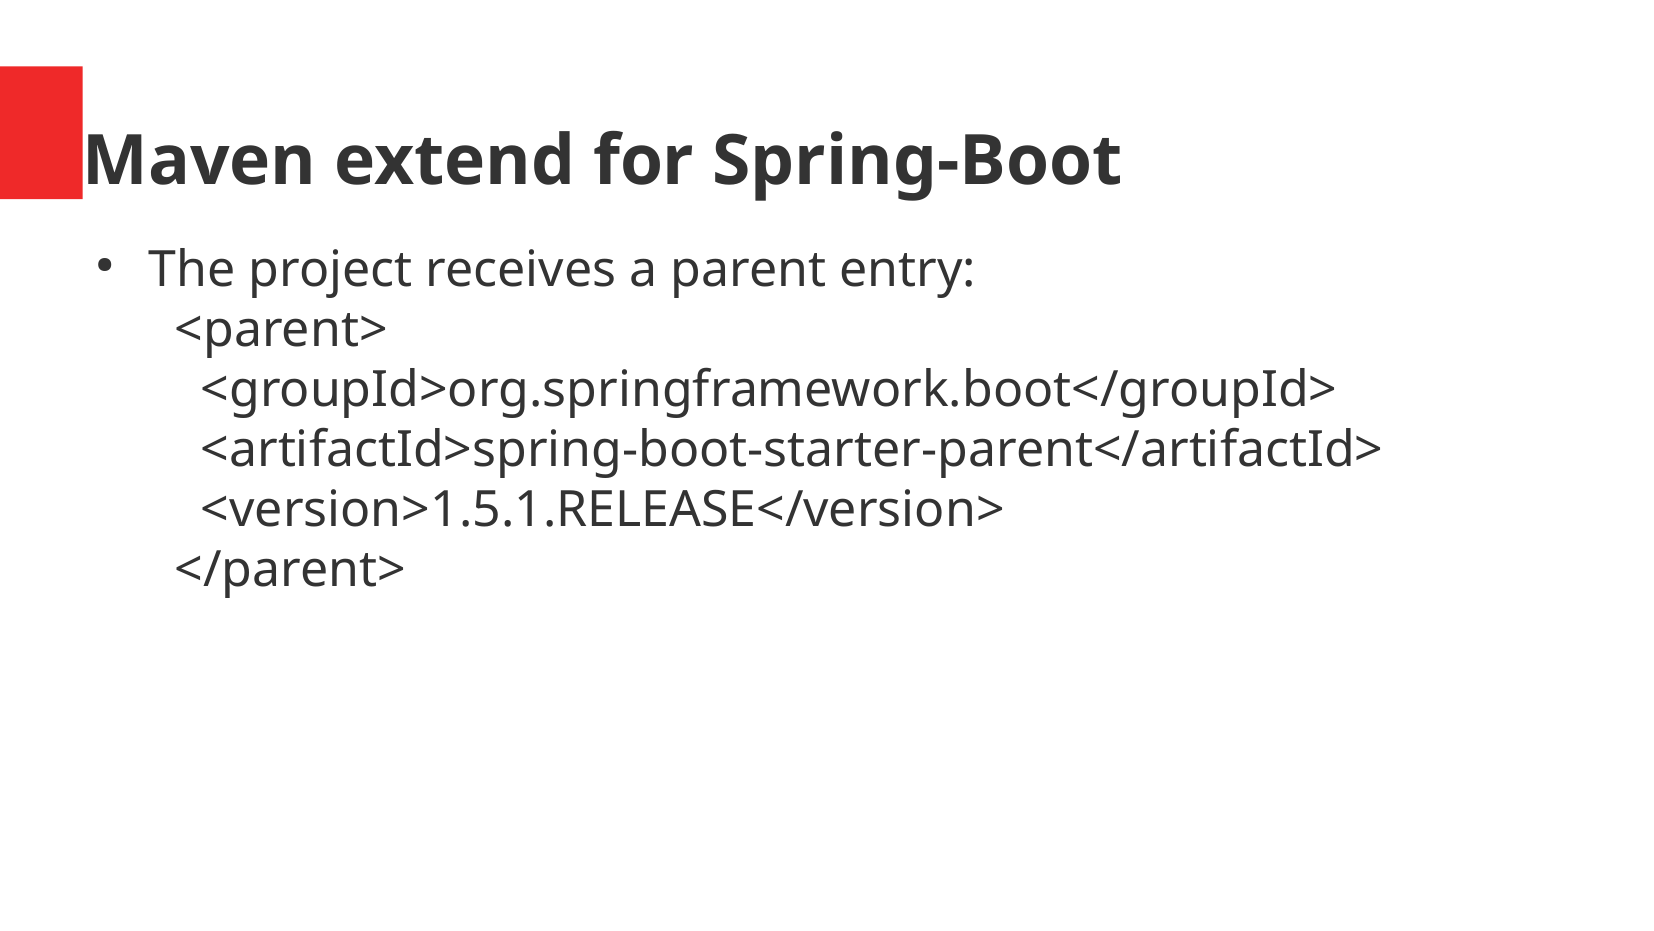

# Maven extend for Spring-Boot
The project receives a parent entry:
 <parent>
 <groupId>org.springframework.boot</groupId>
 <artifactId>spring-boot-starter-parent</artifactId>
 <version>1.5.1.RELEASE</version>
 </parent>